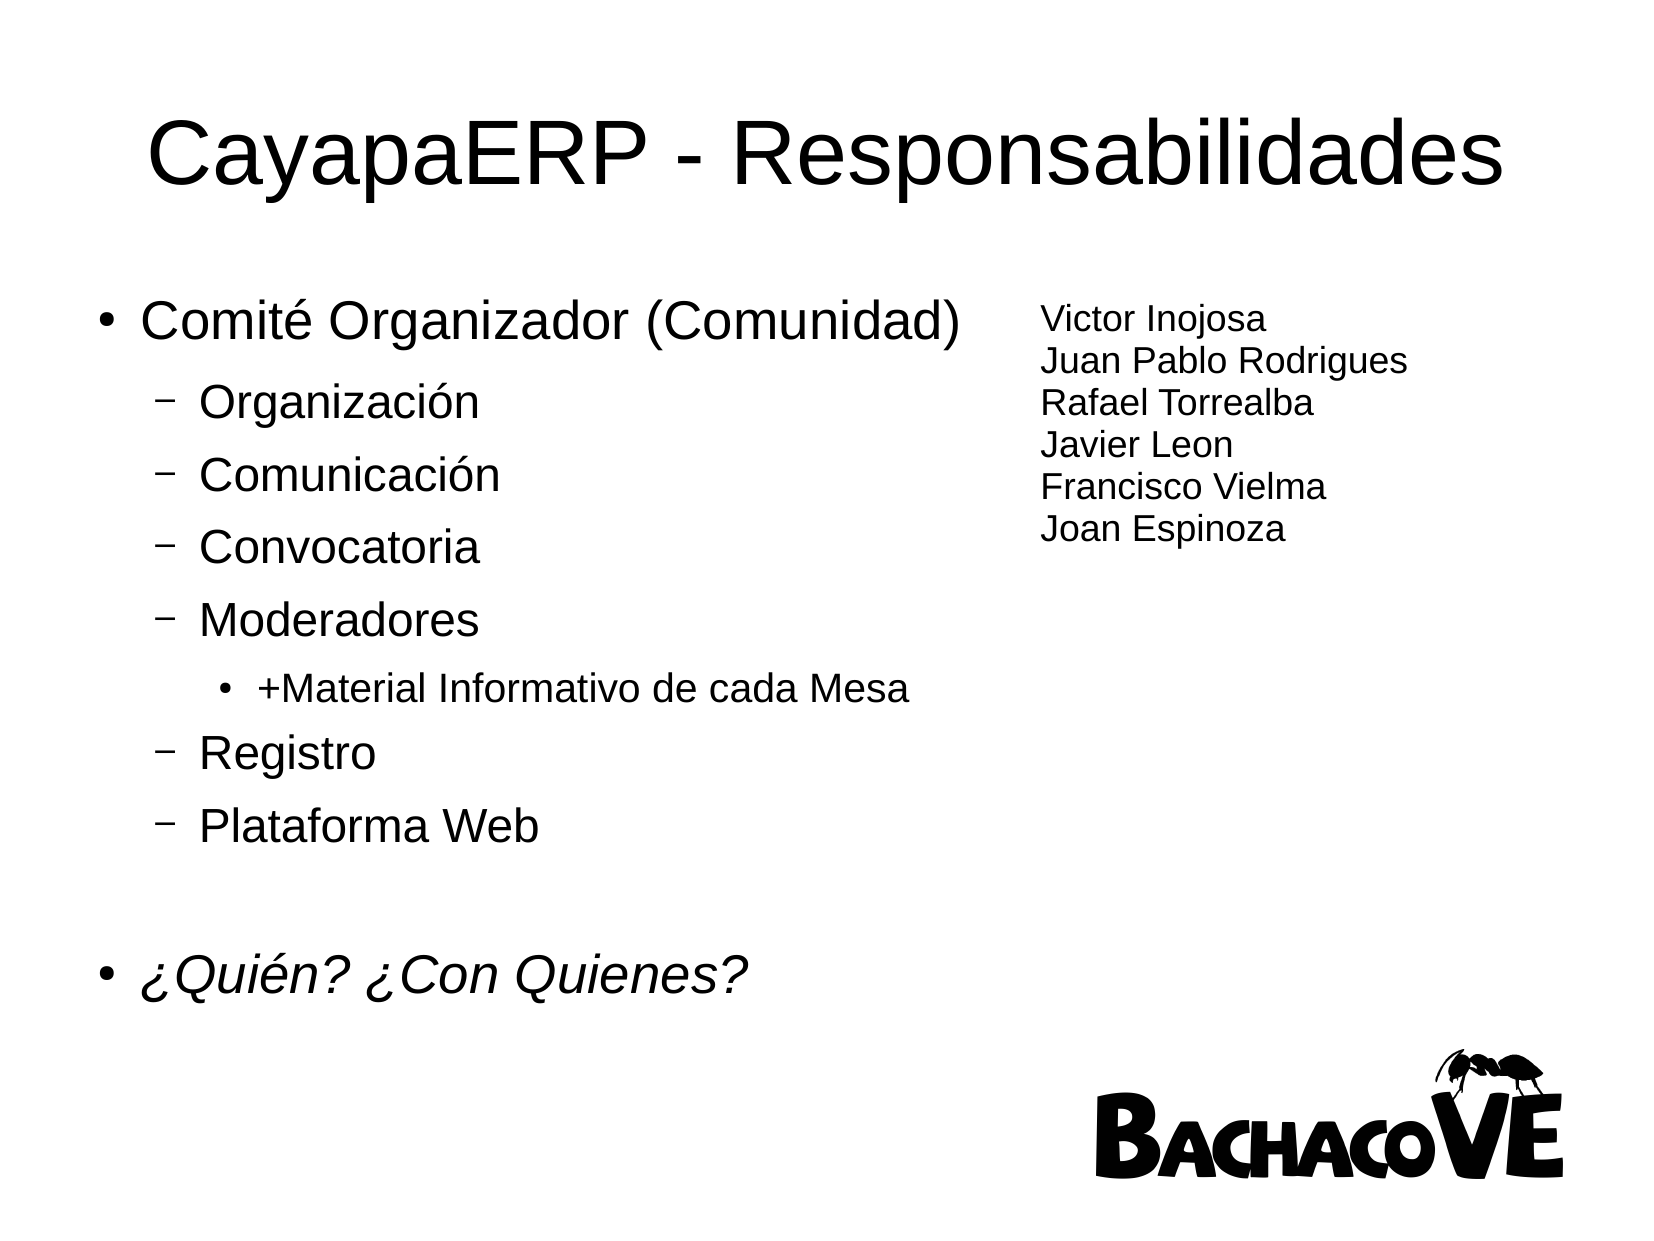

# CayapaERP - Responsabilidades
Victor Inojosa
Juan Pablo Rodrigues
Rafael Torrealba
Javier Leon
Francisco Vielma
Joan Espinoza
Comité Organizador (Comunidad)
Organización
Comunicación
Convocatoria
Moderadores
+Material Informativo de cada Mesa
Registro
Plataforma Web
¿Quién? ¿Con Quienes?